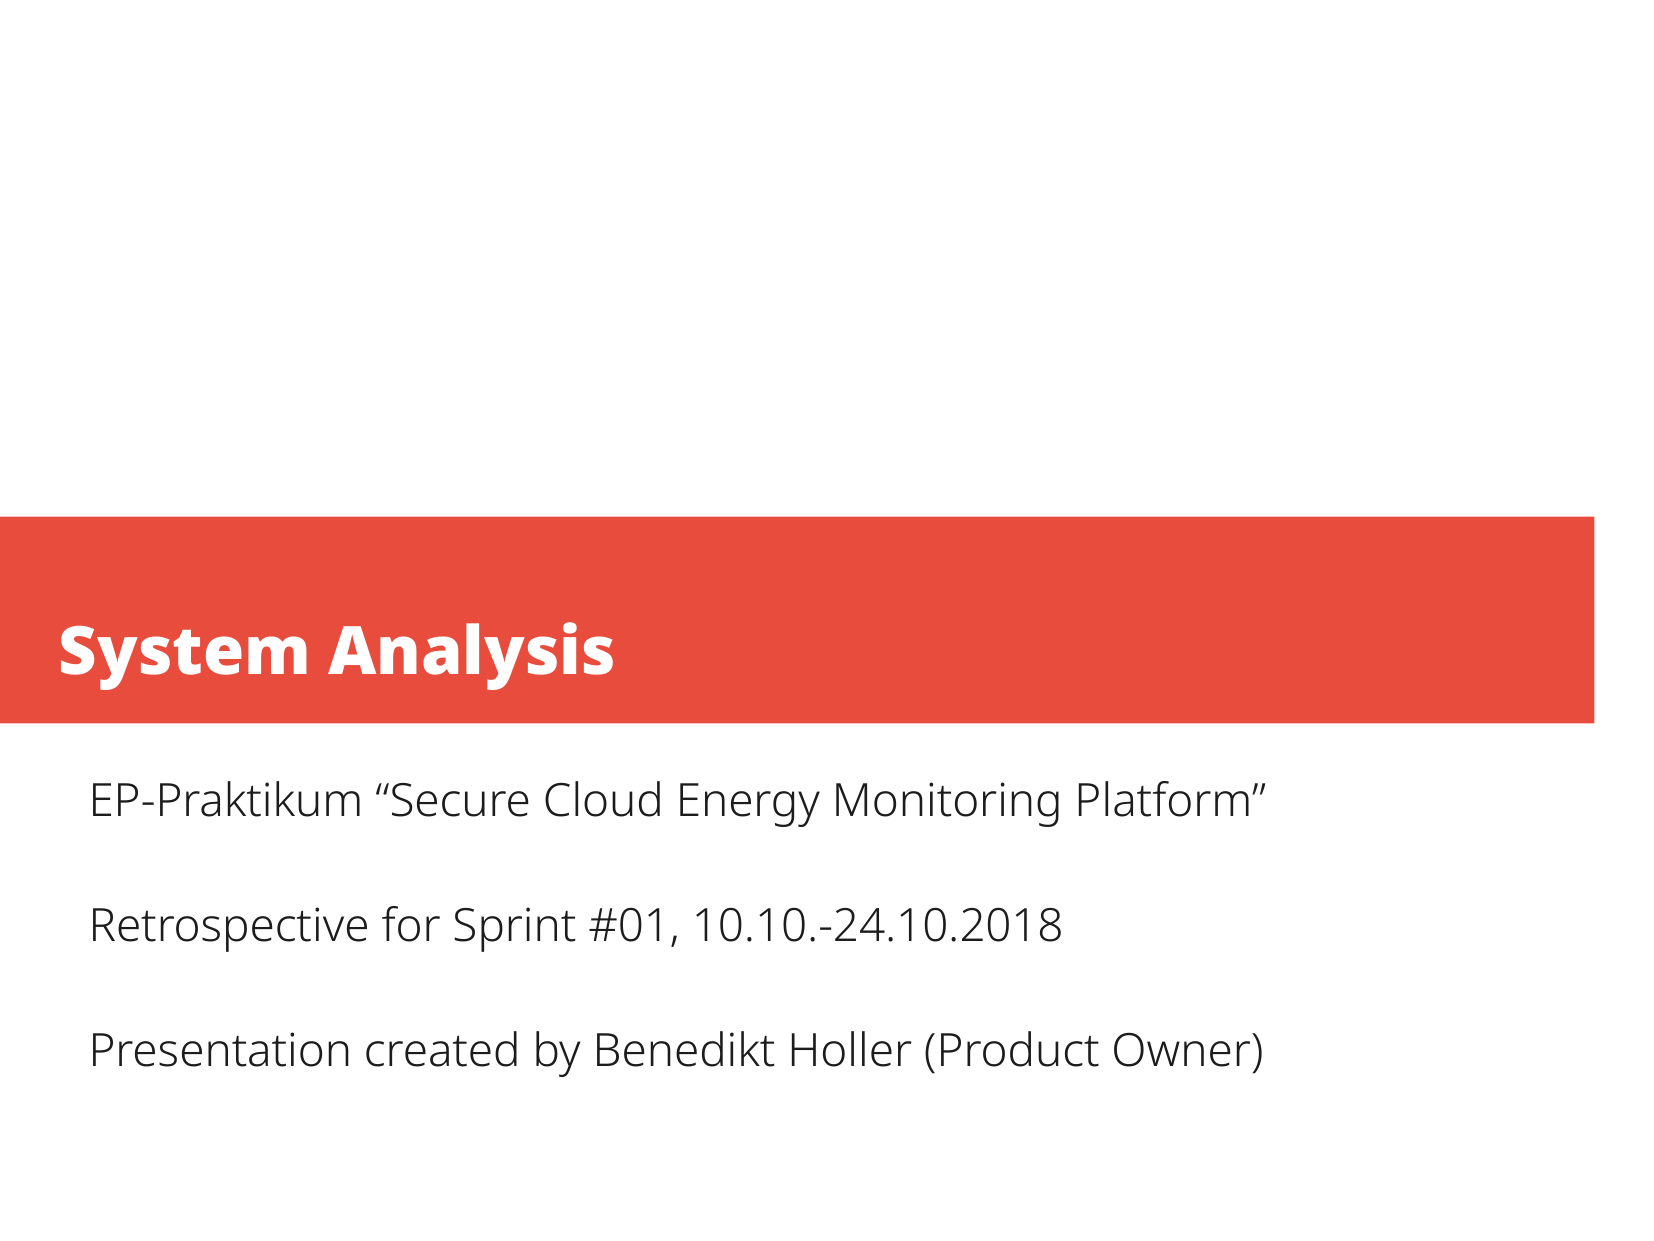

# System Analysis
EP-Praktikum “Secure Cloud Energy Monitoring Platform”
Retrospective for Sprint #01, 10.10.-24.10.2018
Presentation created by Benedikt Holler (Product Owner)